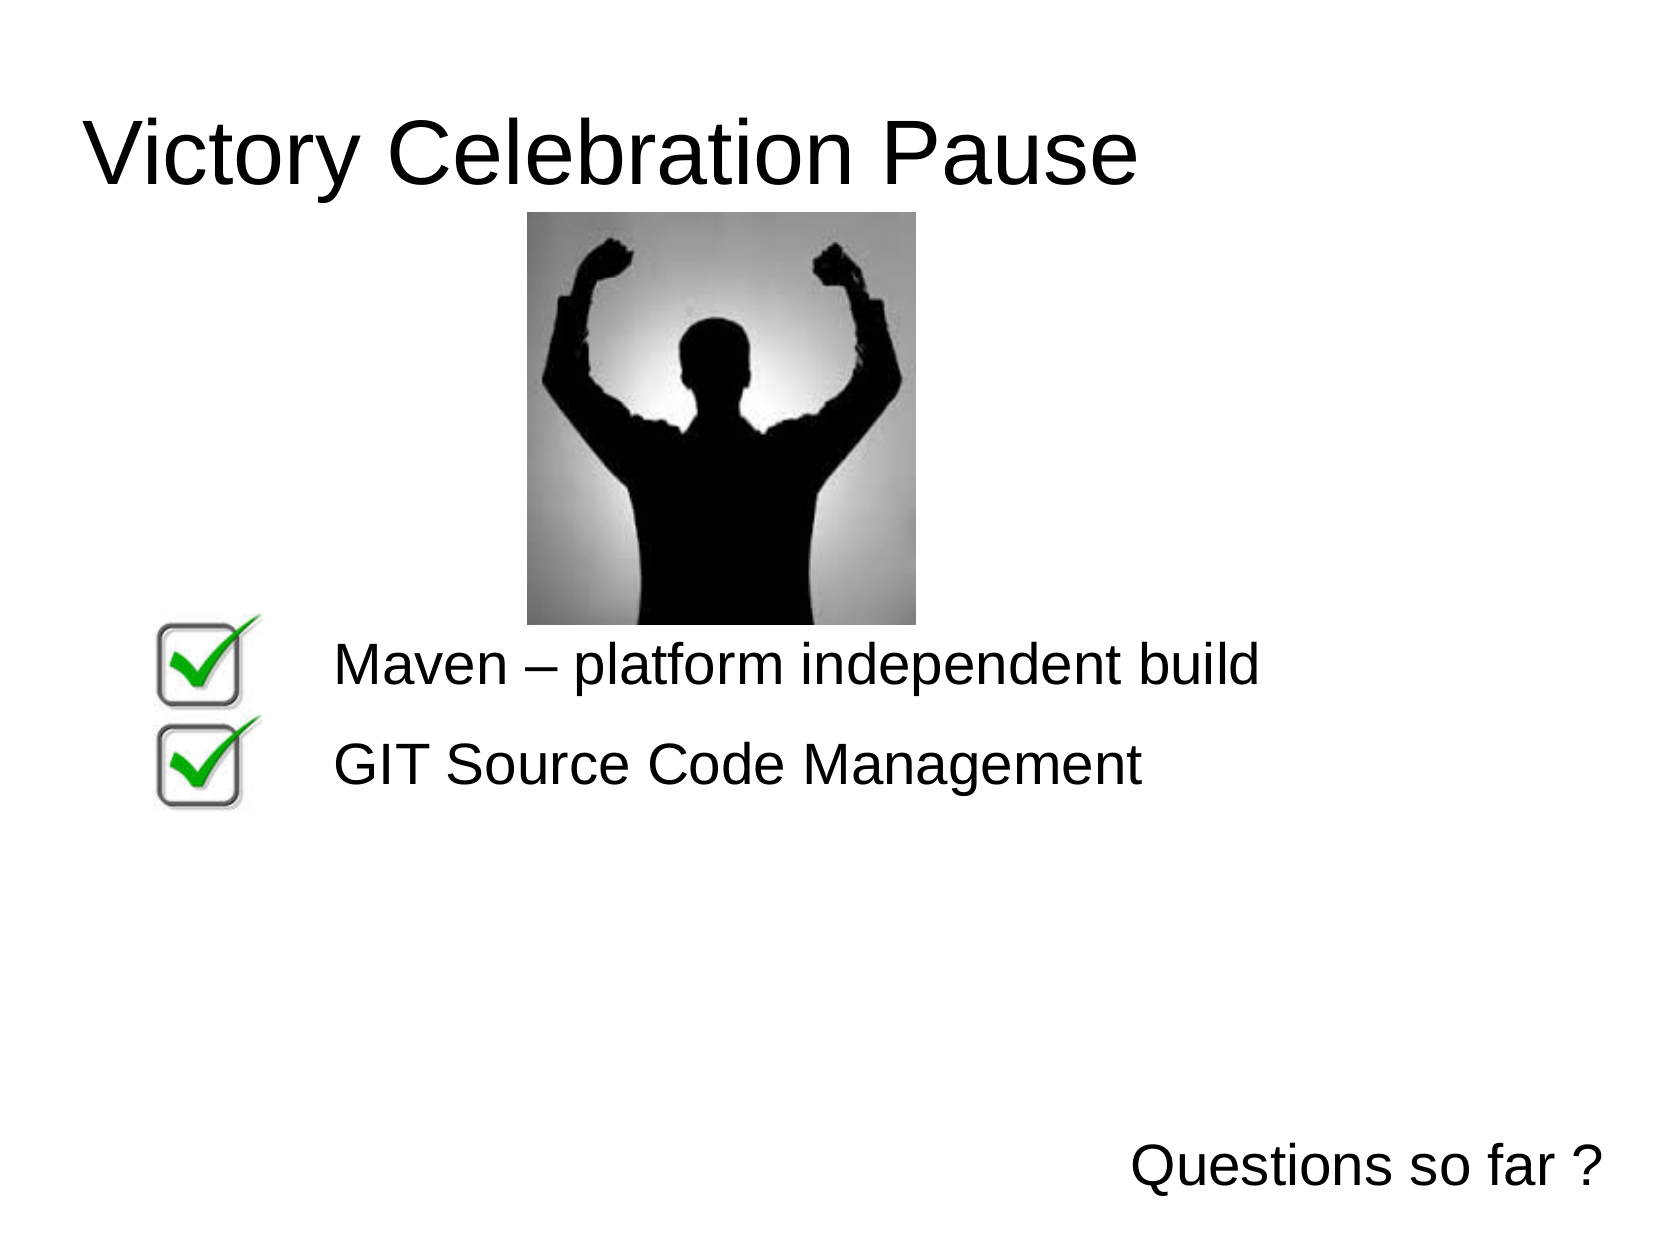

# Victory Celebration Pause
Maven – platform independent build
GIT Source Code Management
Questions so far ?